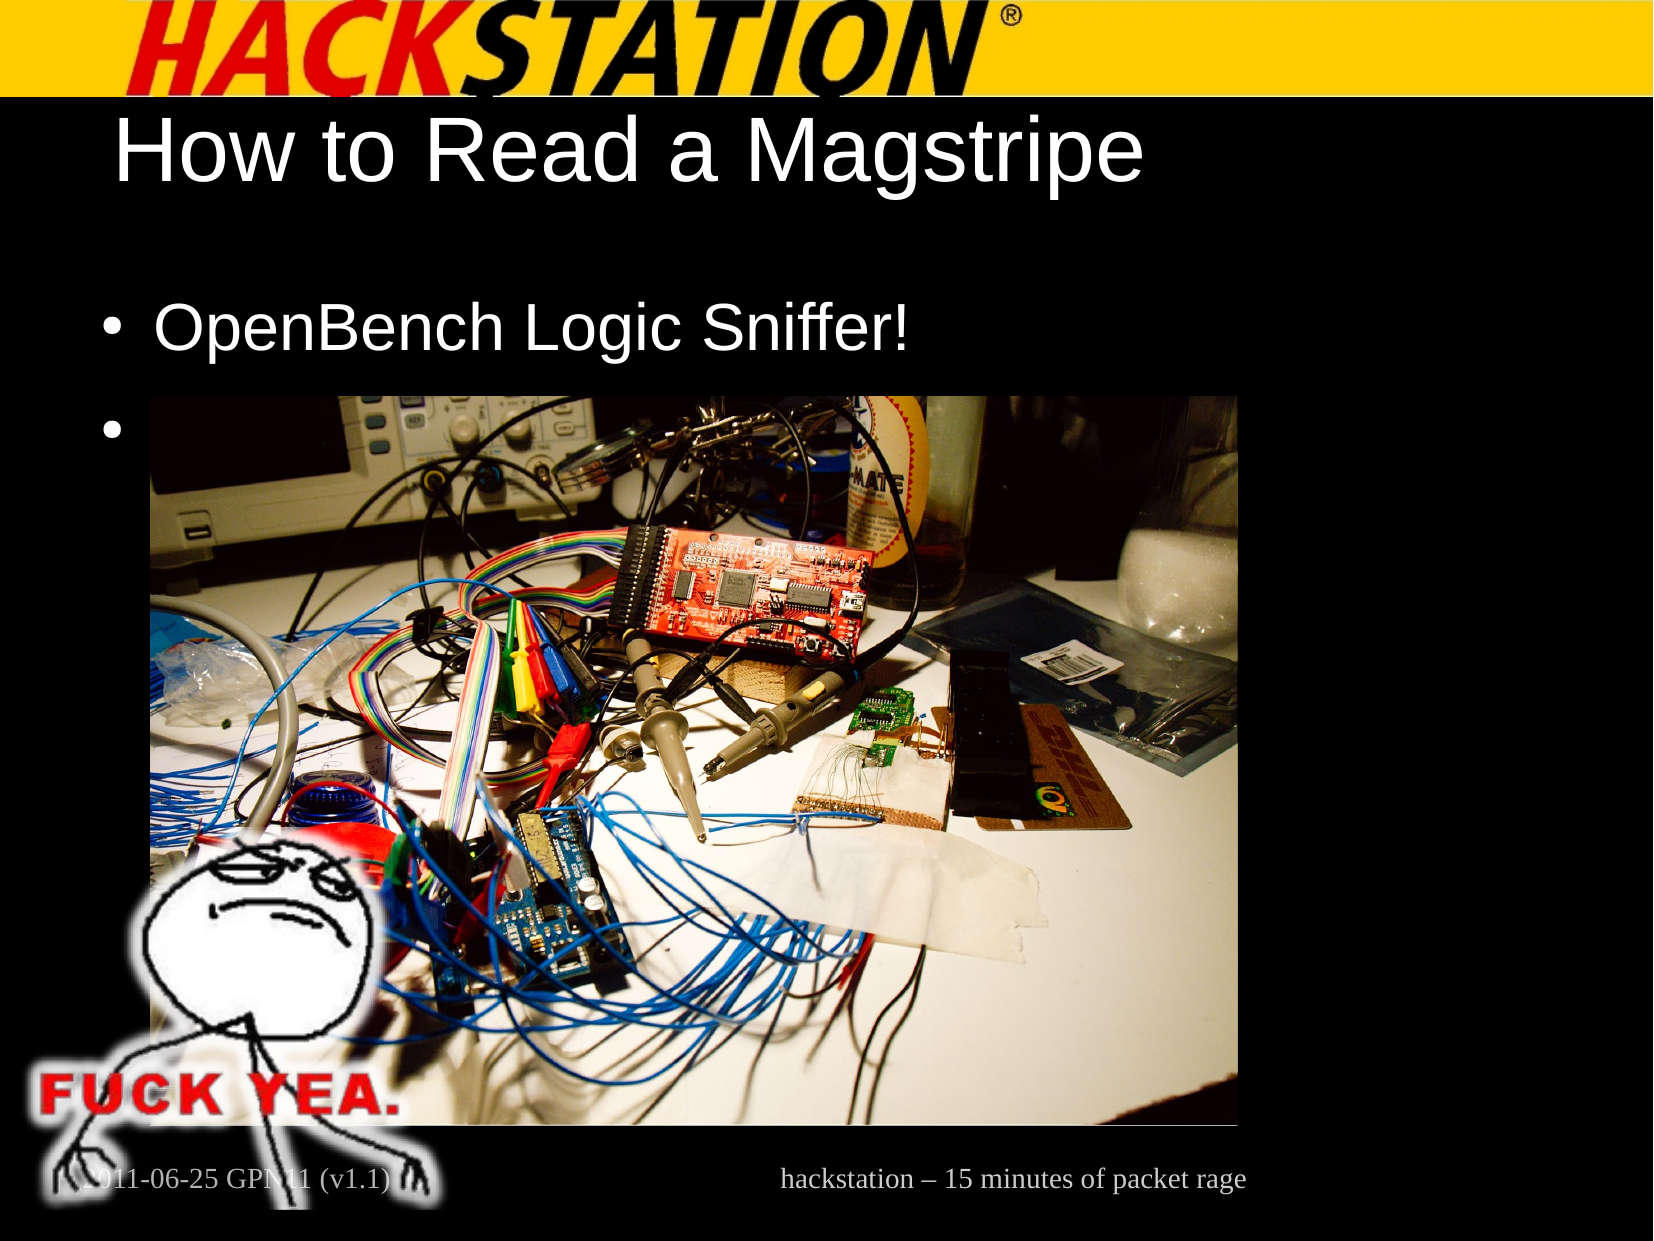

# How to Read a Magstripe
OpenBench Logic Sniffer!